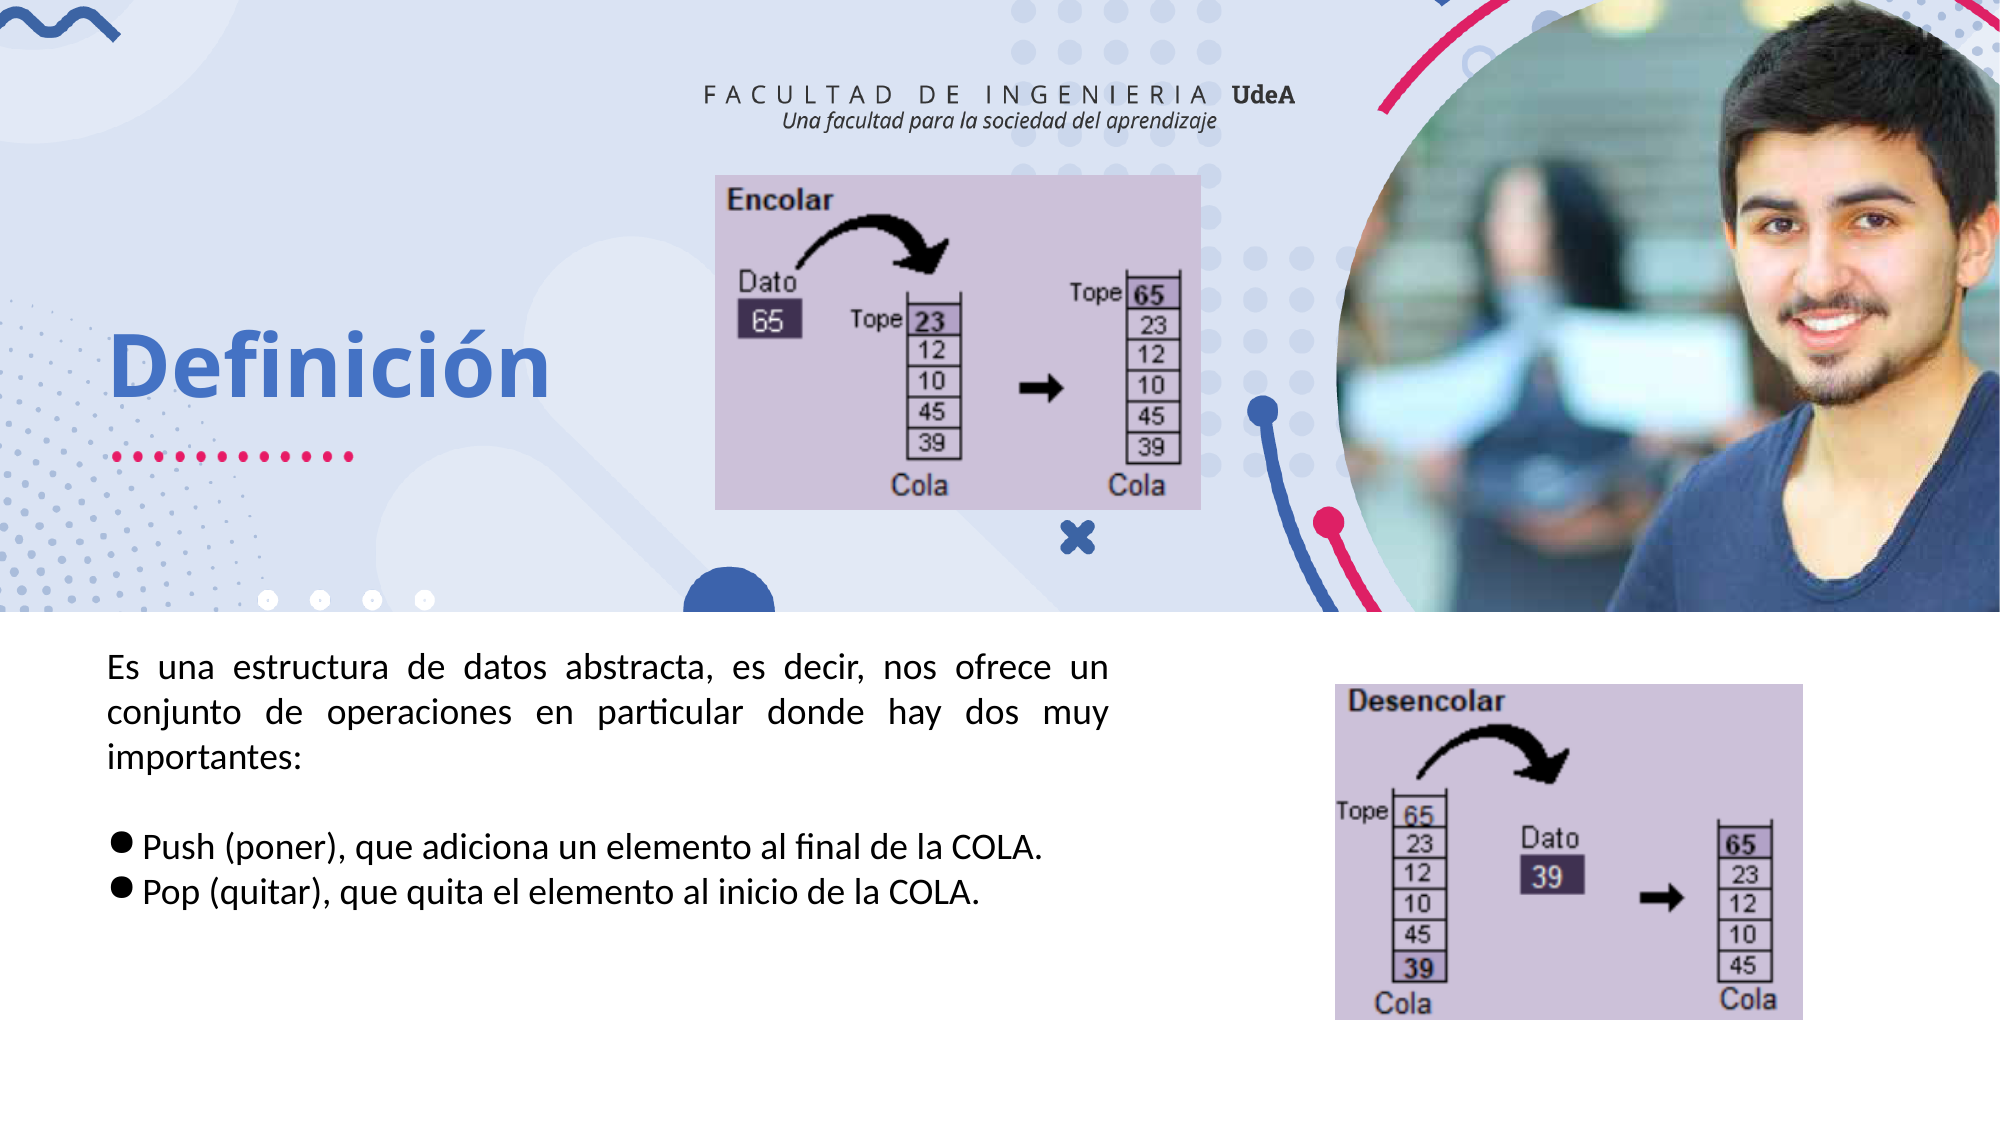

Definición
Es una estructura de datos abstracta, es decir, nos ofrece un conjunto de operaciones en particular donde hay dos muy importantes:
Push (poner), que adiciona un elemento al final de la COLA.
Pop (quitar), que quita el elemento al inicio de la COLA.